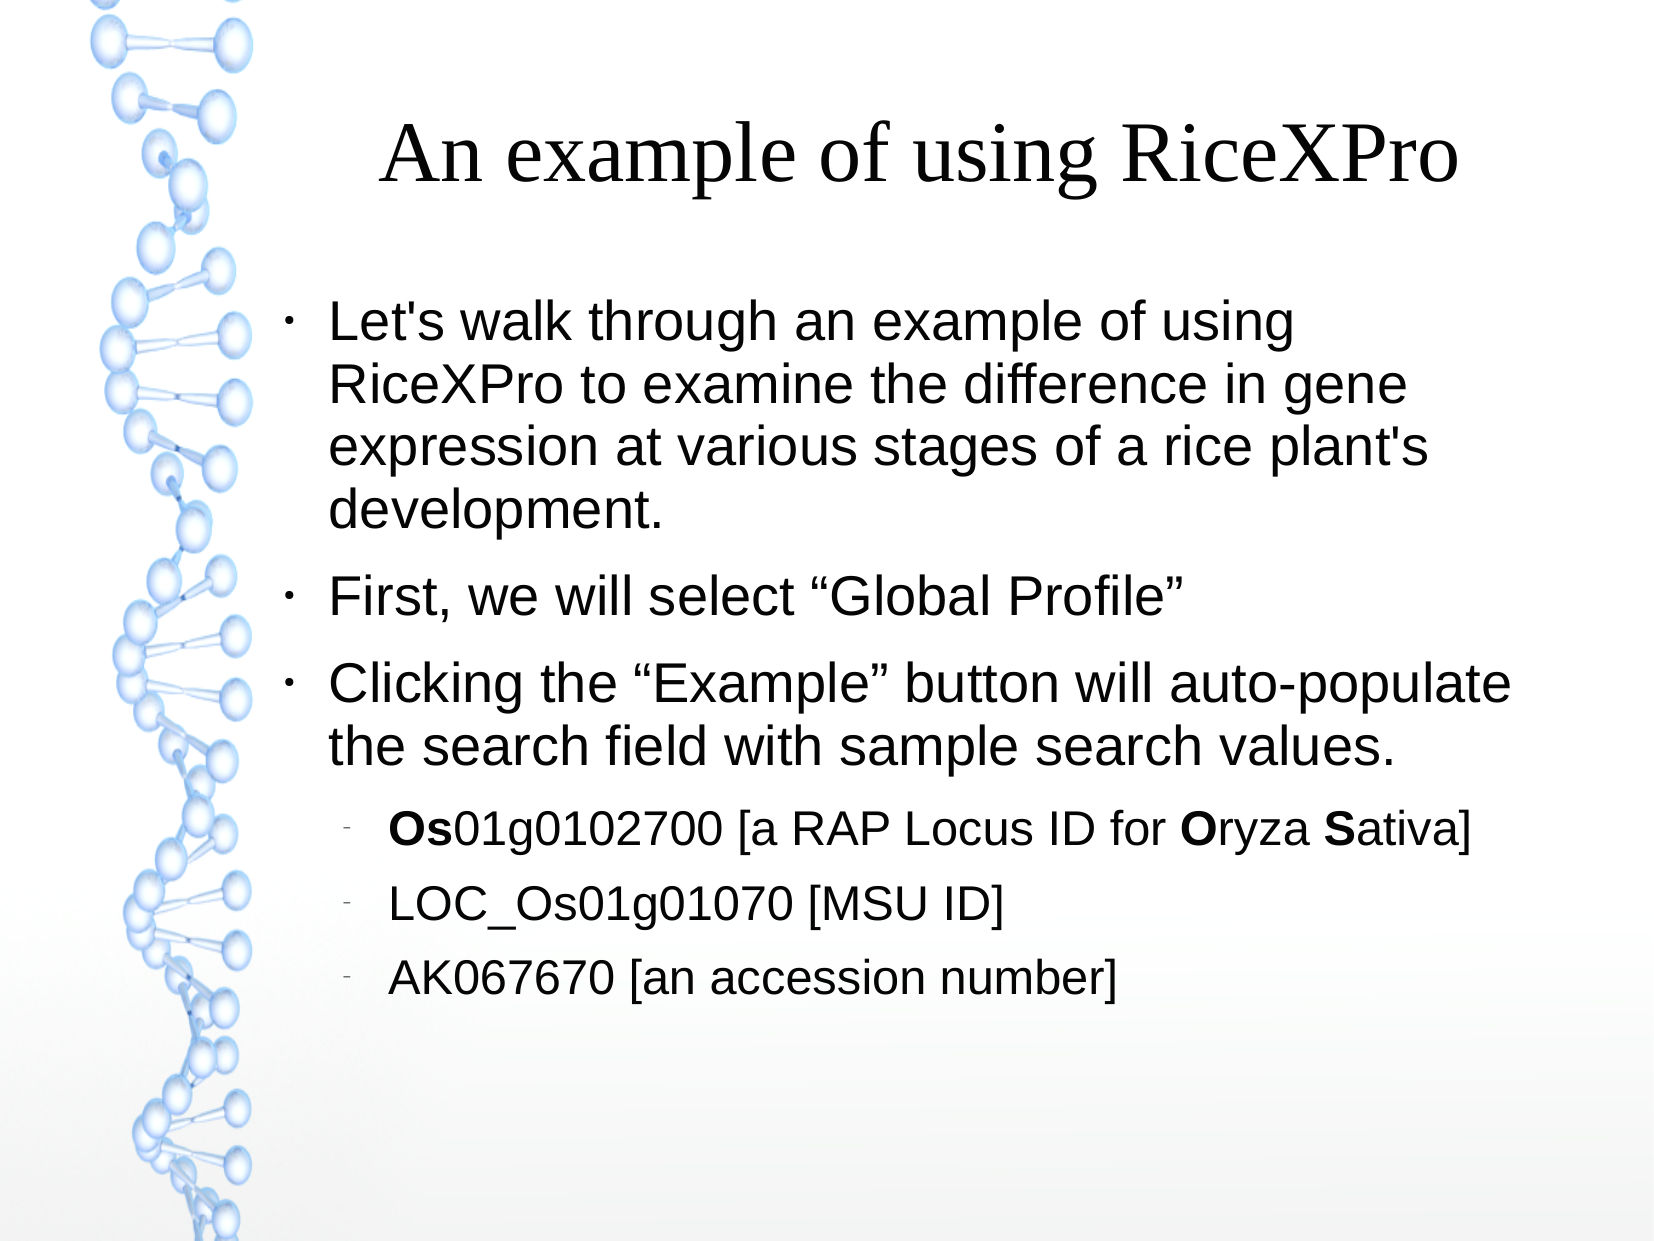

# An example of using RiceXPro
Let's walk through an example of using RiceXPro to examine the difference in gene expression at various stages of a rice plant's development.
First, we will select “Global Profile”
Clicking the “Example” button will auto-populate the search field with sample search values.
Os01g0102700 [a RAP Locus ID for Oryza Sativa]
LOC_Os01g01070 [MSU ID]
AK067670 [an accession number]